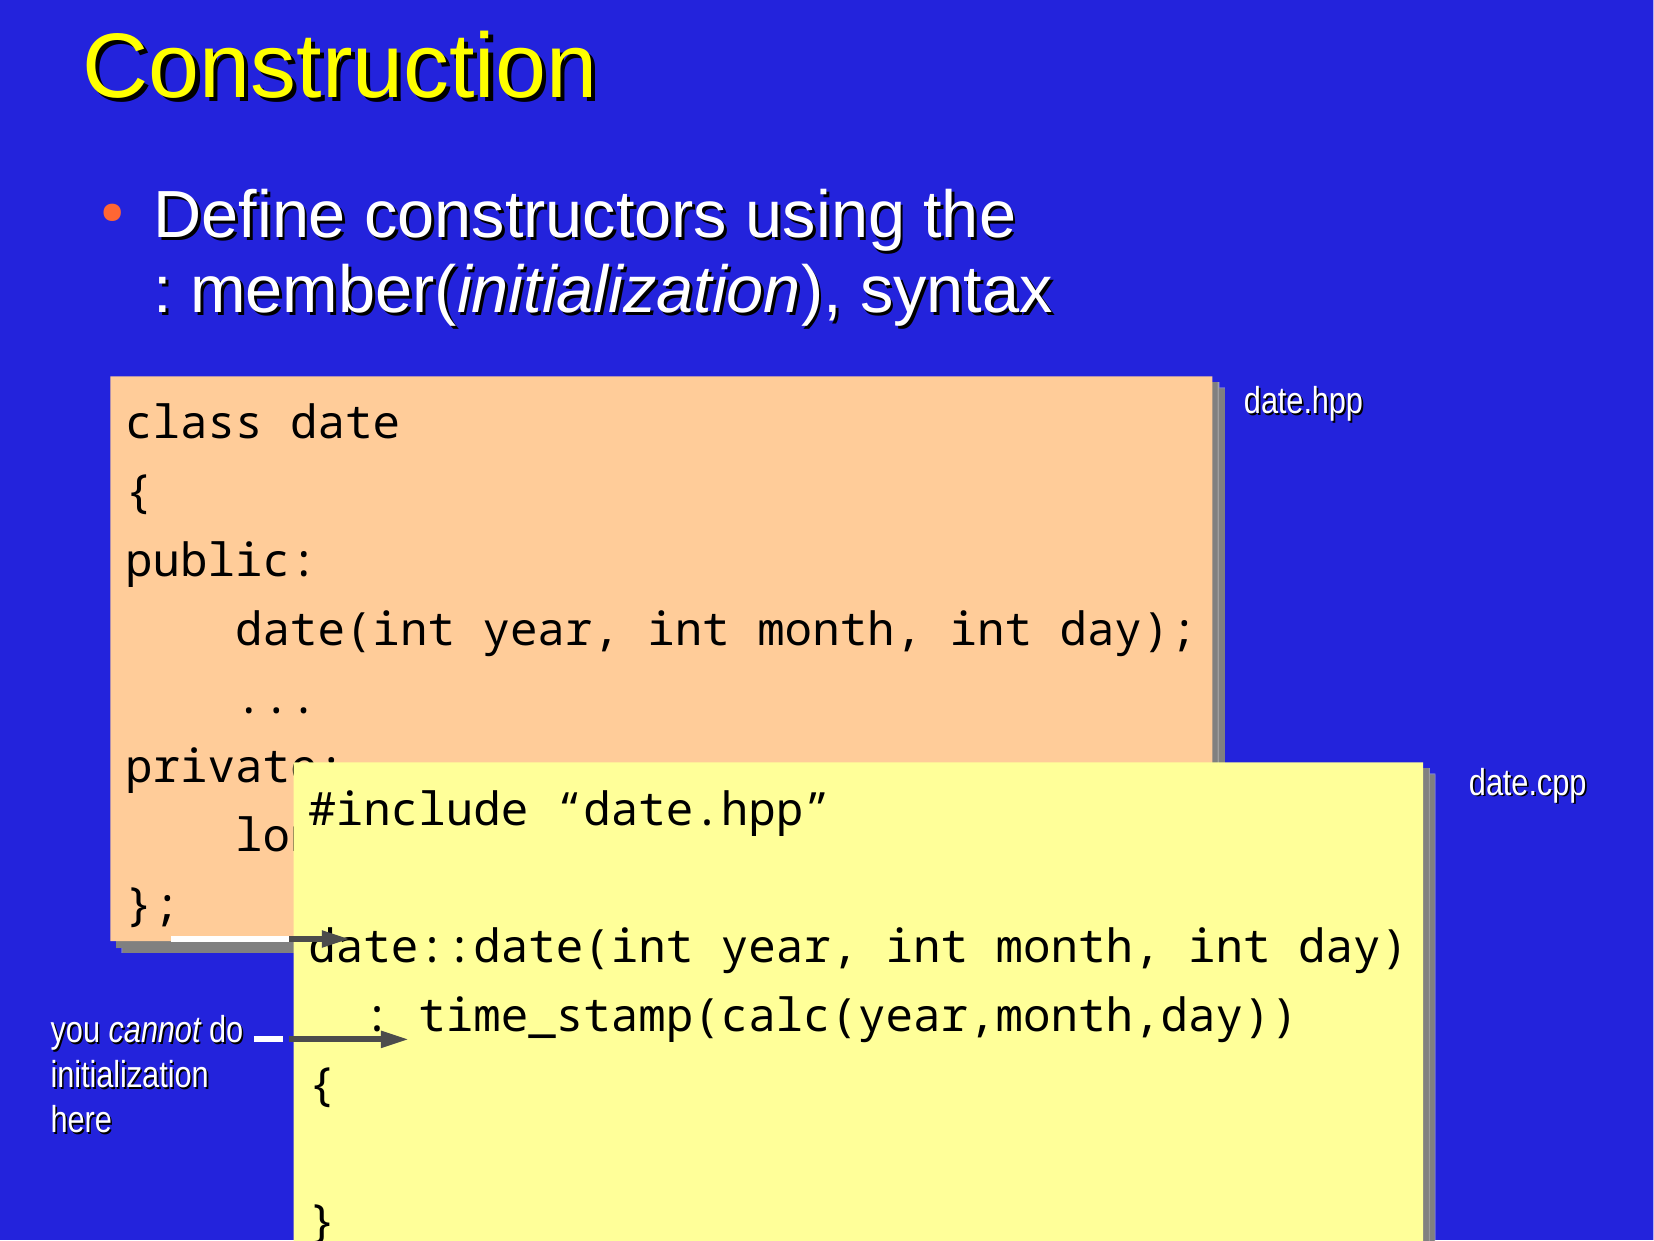

# Construction
Define constructors using the
: member(initialization), syntax
date.hpp
class date
{
public:
 date(int year, int month, int day);
 ...
private:
 long time_stamp;
};
date.cpp
#include “date.hpp”
date::date(int year, int month, int day)
 : time_stamp(calc(year,month,day))
{
}
you cannot do
initialization
here